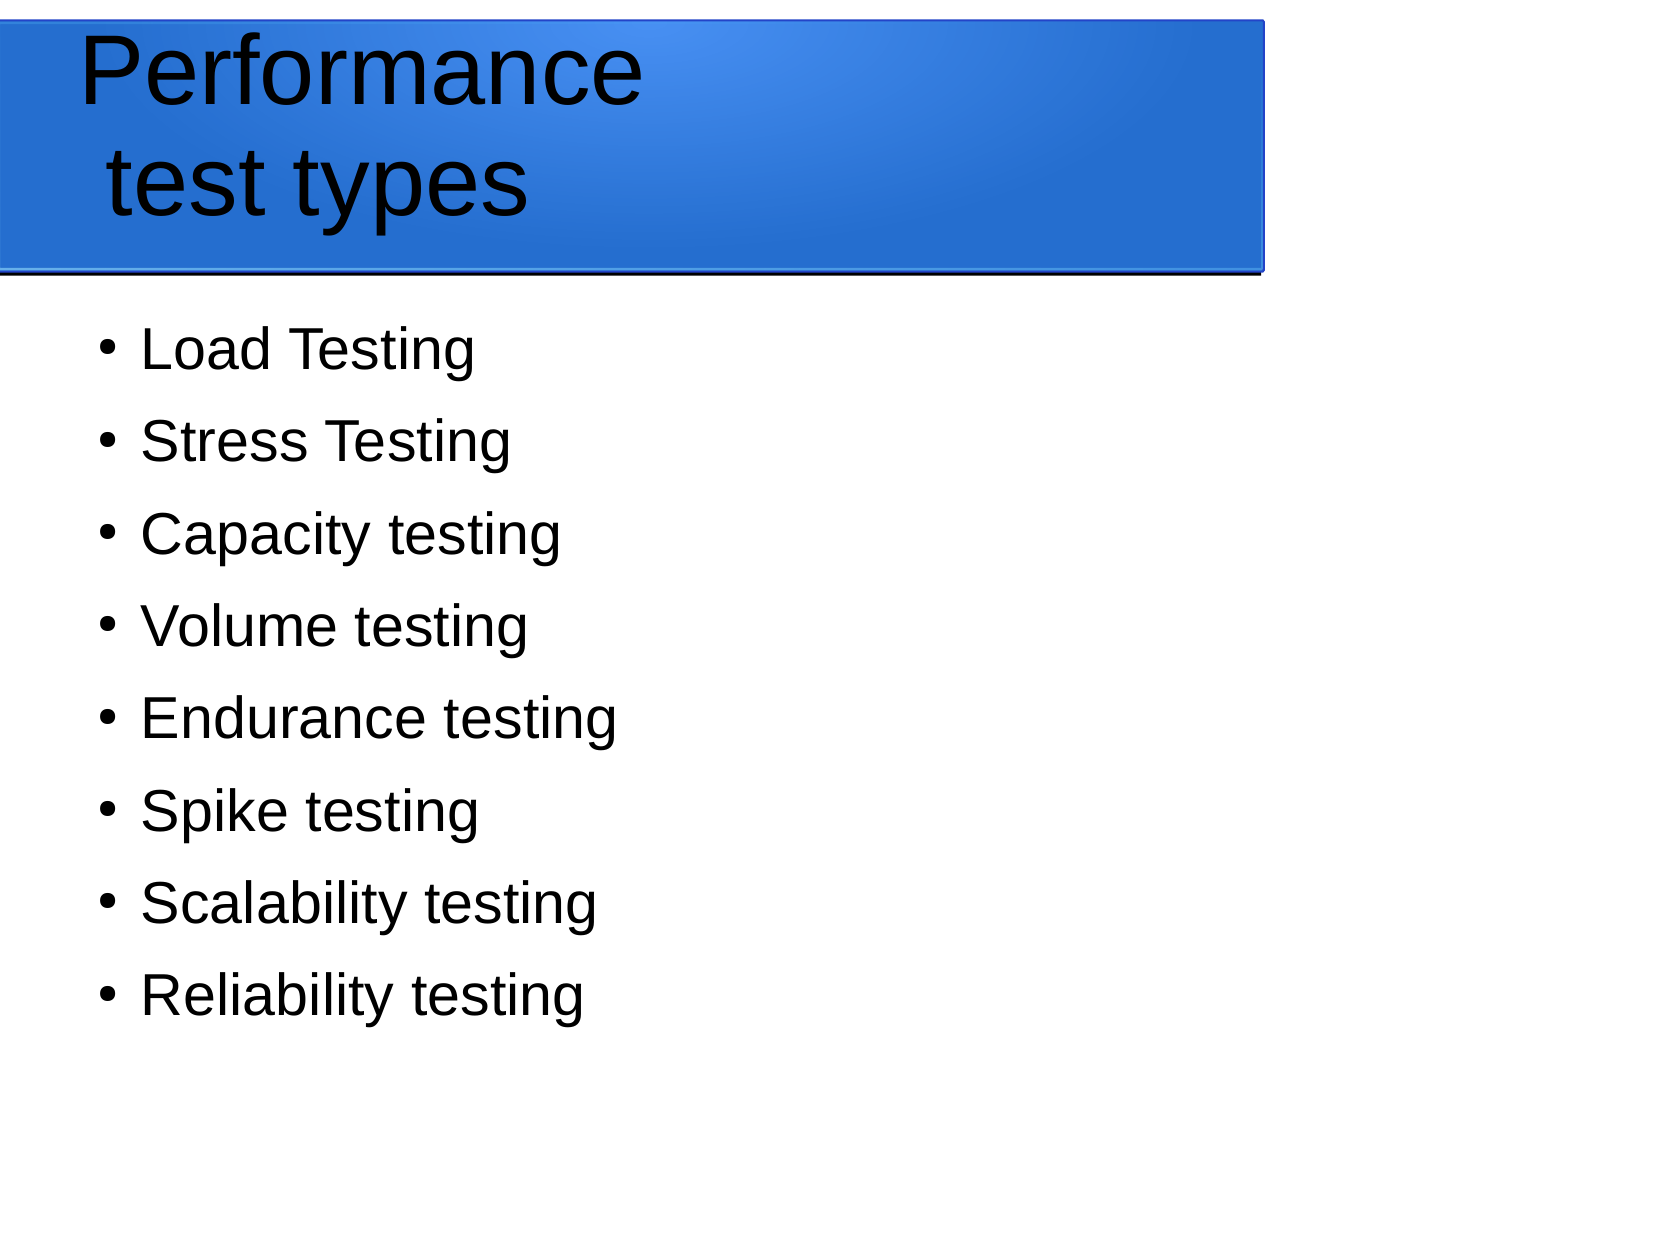

# Performance test types
Load Testing
Stress Testing
Capacity testing
Volume testing
Endurance testing
Spike testing
Scalability testing
Reliability testing